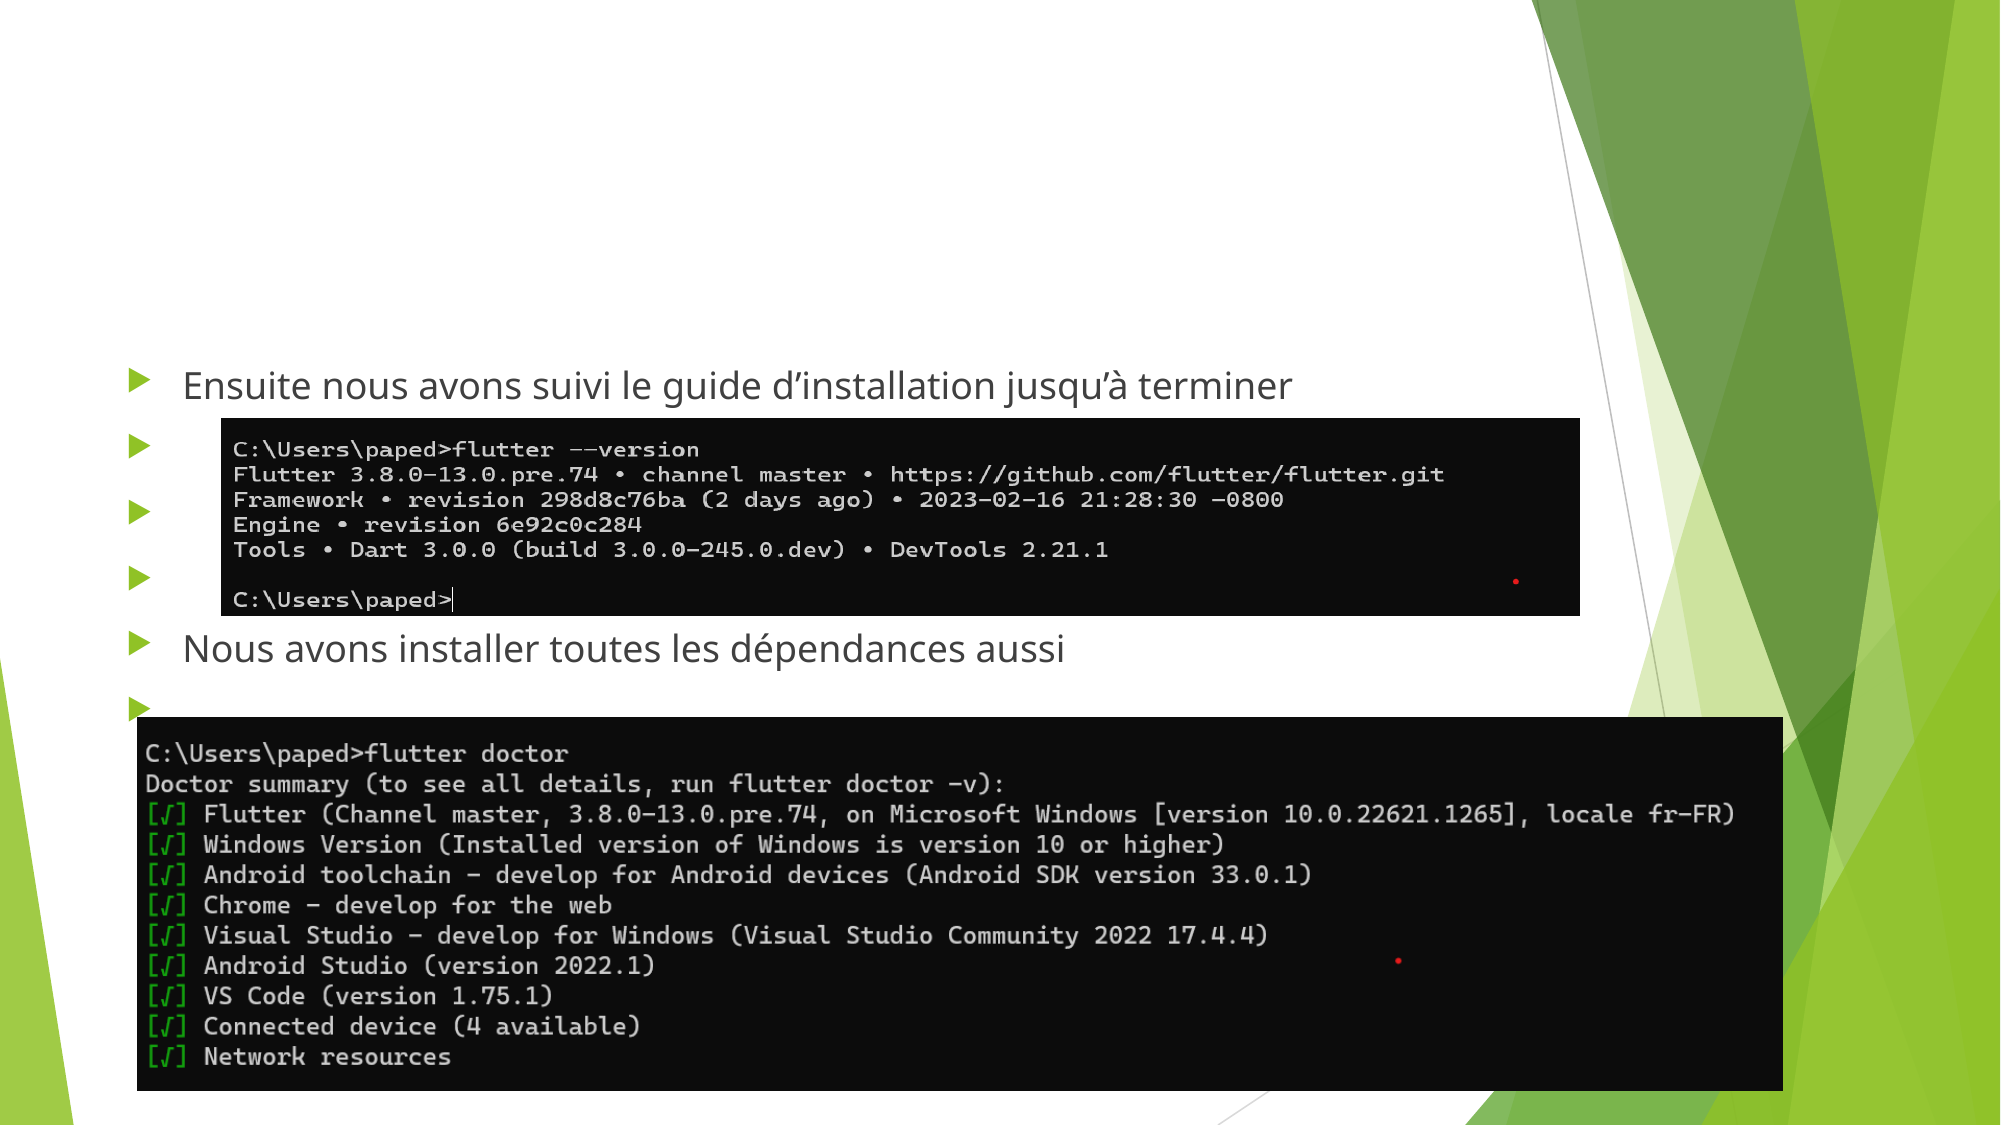

# Ensuite nous avons suivi le guide d’installation jusqu’à terminer
Nous avons installer toutes les dépendances aussi